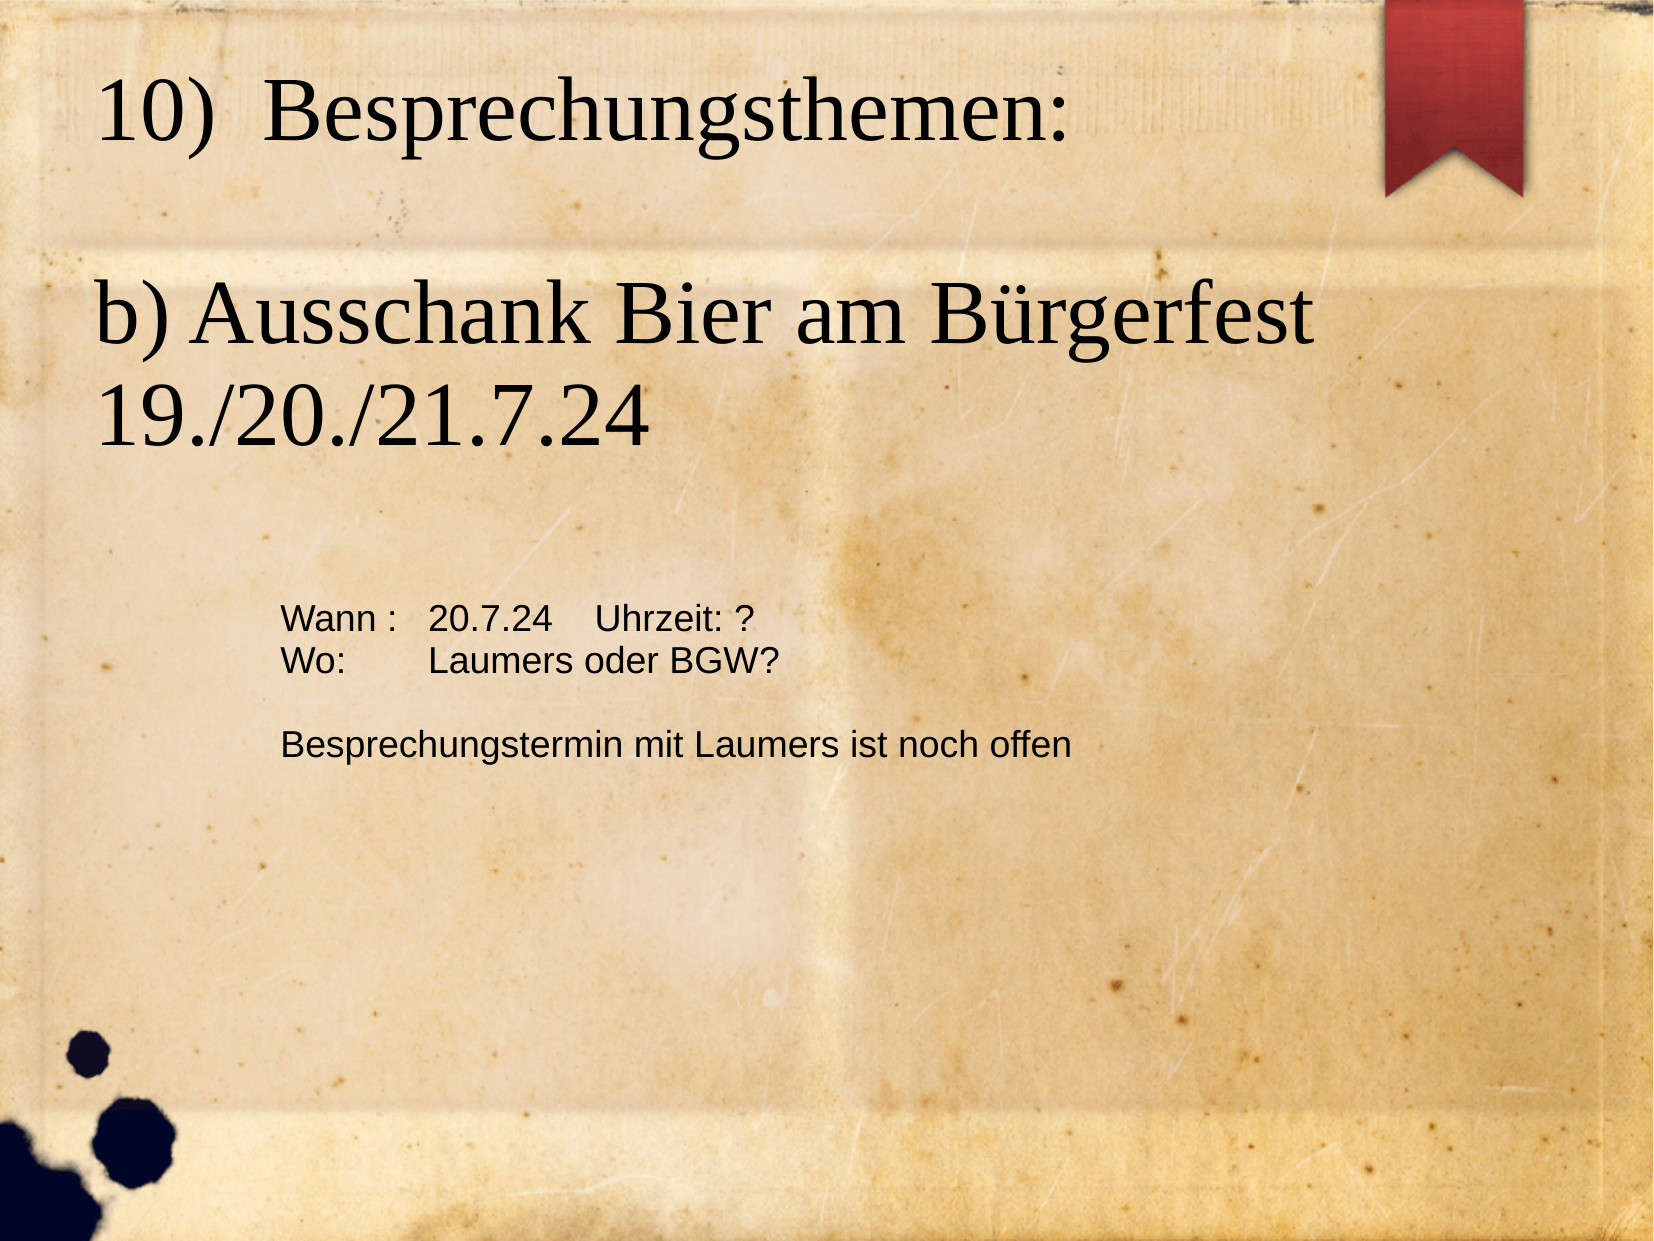

# 10) Besprechungsthemen: b) Ausschank Bier am Bürgerfest 19./20./21.7.24
Wann :	20.7.24 Uhrzeit: ?
Wo: 	Laumers oder BGW?
Besprechungstermin mit Laumers ist noch offen